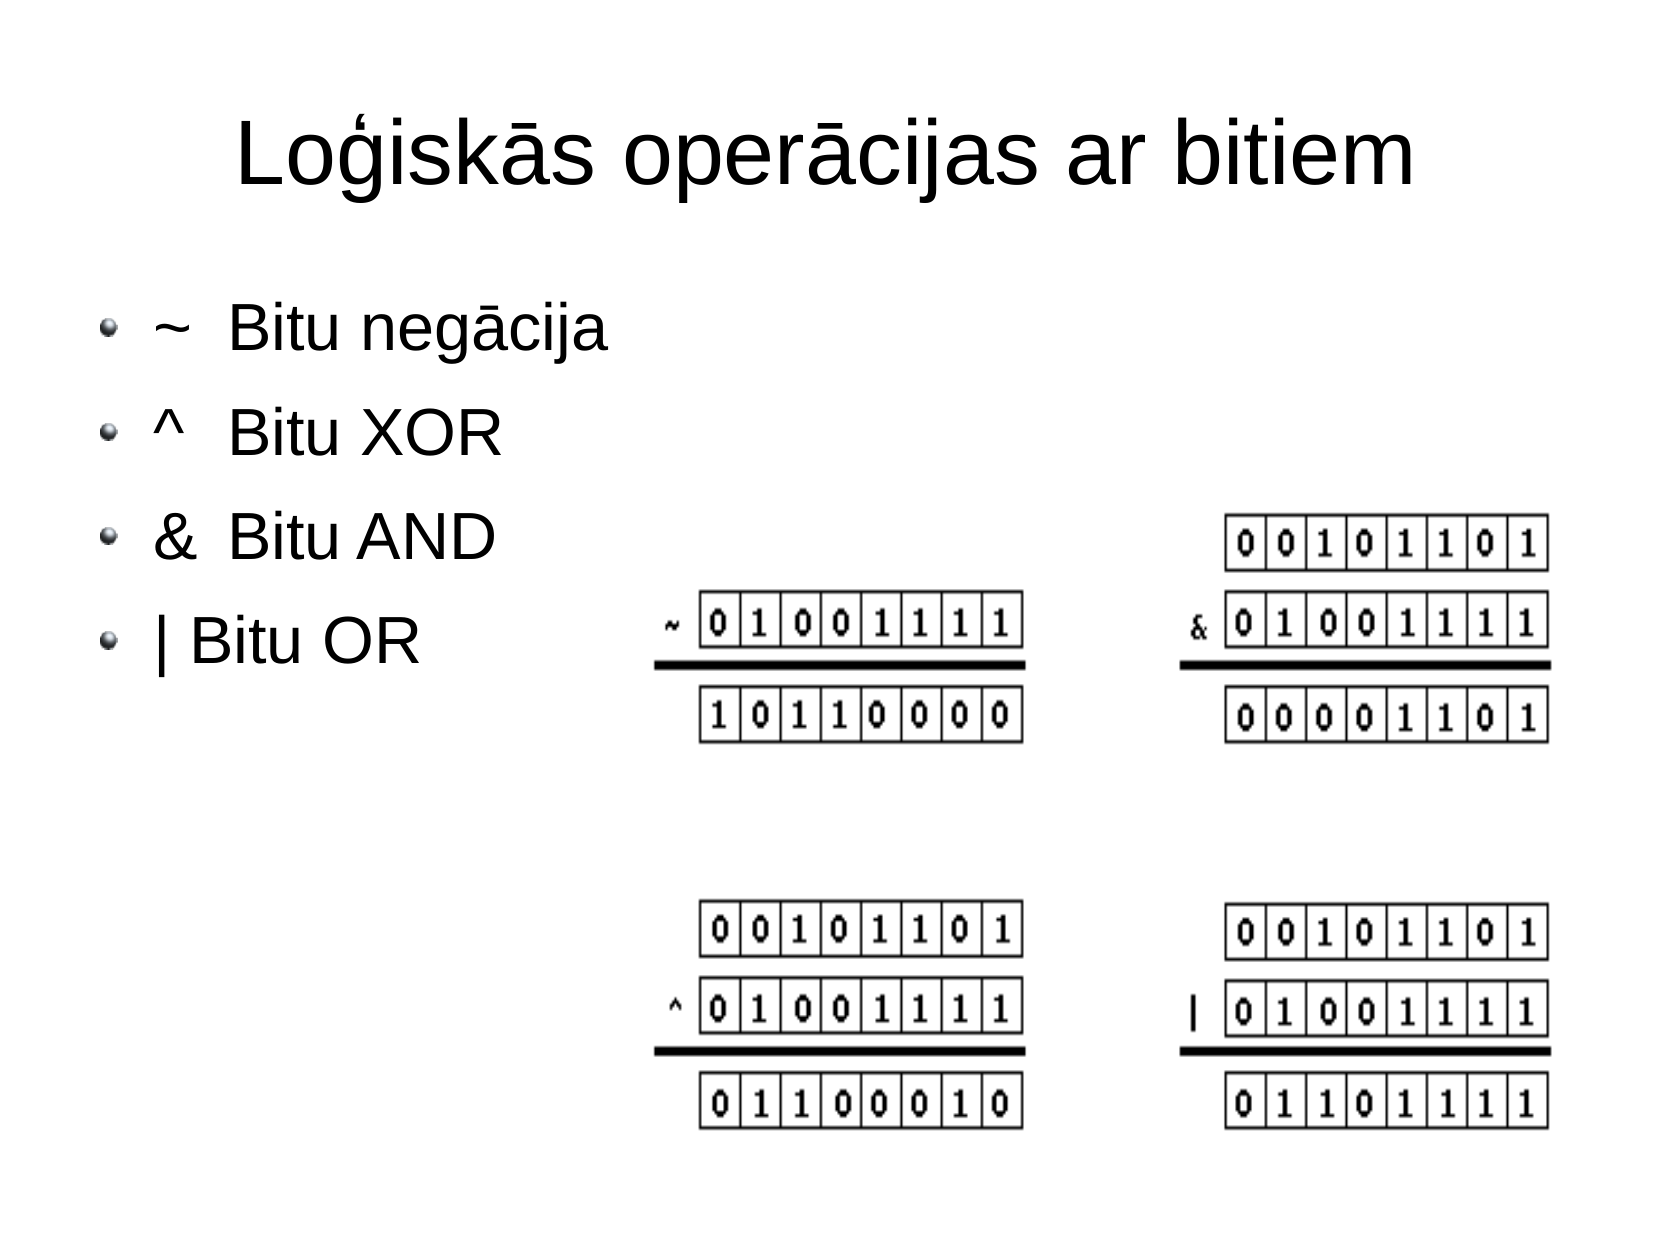

# Loģiskās operācijas ar bitiem
~	Bitu negācija
^	Bitu XOR
&	Bitu AND
| Bitu OR